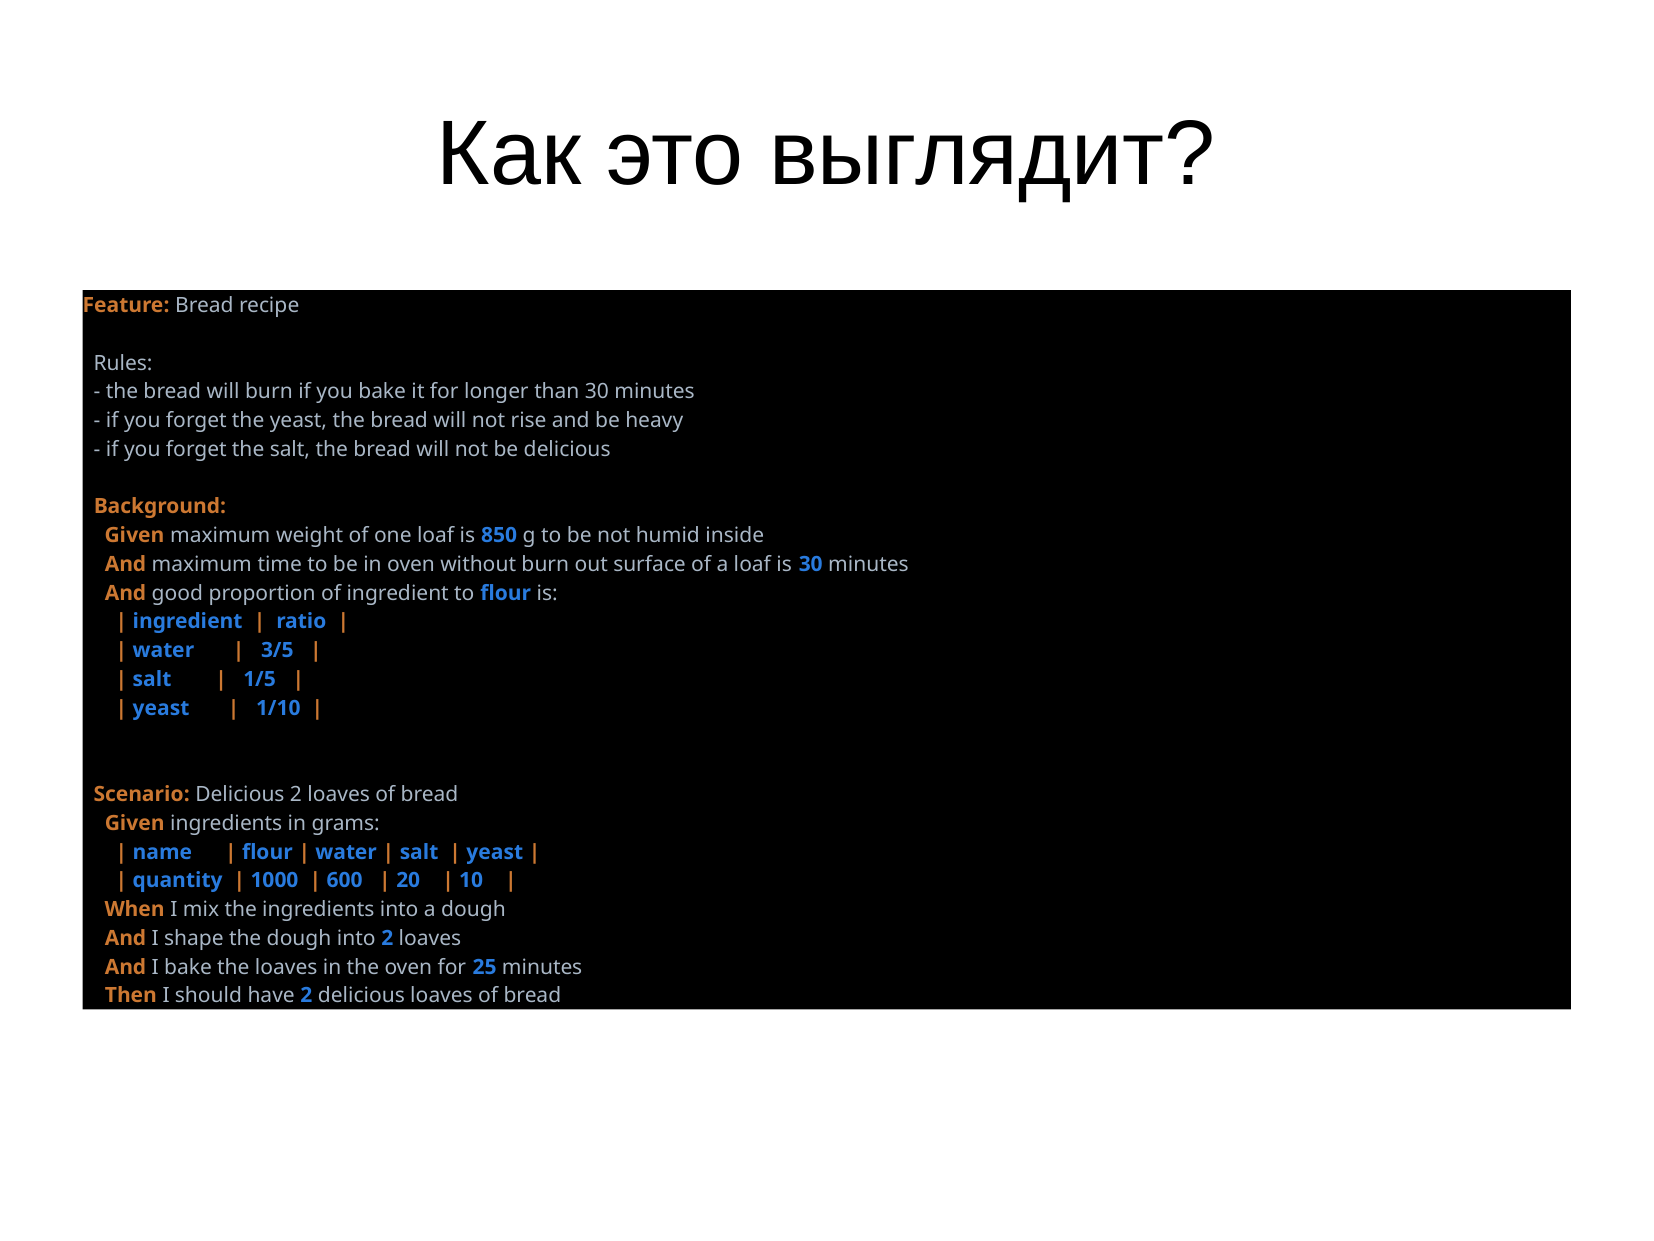

# Как это выглядит?
Feature: Bread recipe
 Rules:
 - the bread will burn if you bake it for longer than 30 minutes
 - if you forget the yeast, the bread will not rise and be heavy
 - if you forget the salt, the bread will not be delicious
 Background:
 Given maximum weight of one loaf is 850 g to be not humid inside
 And maximum time to be in oven without burn out surface of a loaf is 30 minutes
 And good proportion of ingredient to flour is:
 | ingredient | ratio |
 | water | 3/5 |
 | salt | 1/5 |
 | yeast | 1/10 |
 Scenario: Delicious 2 loaves of bread
 Given ingredients in grams:
 | name | flour | water | salt | yeast |
 | quantity | 1000 | 600 | 20 | 10 |
 When I mix the ingredients into a dough
 And I shape the dough into 2 loaves
 And I bake the loaves in the oven for 25 minutes
 Then I should have 2 delicious loaves of bread